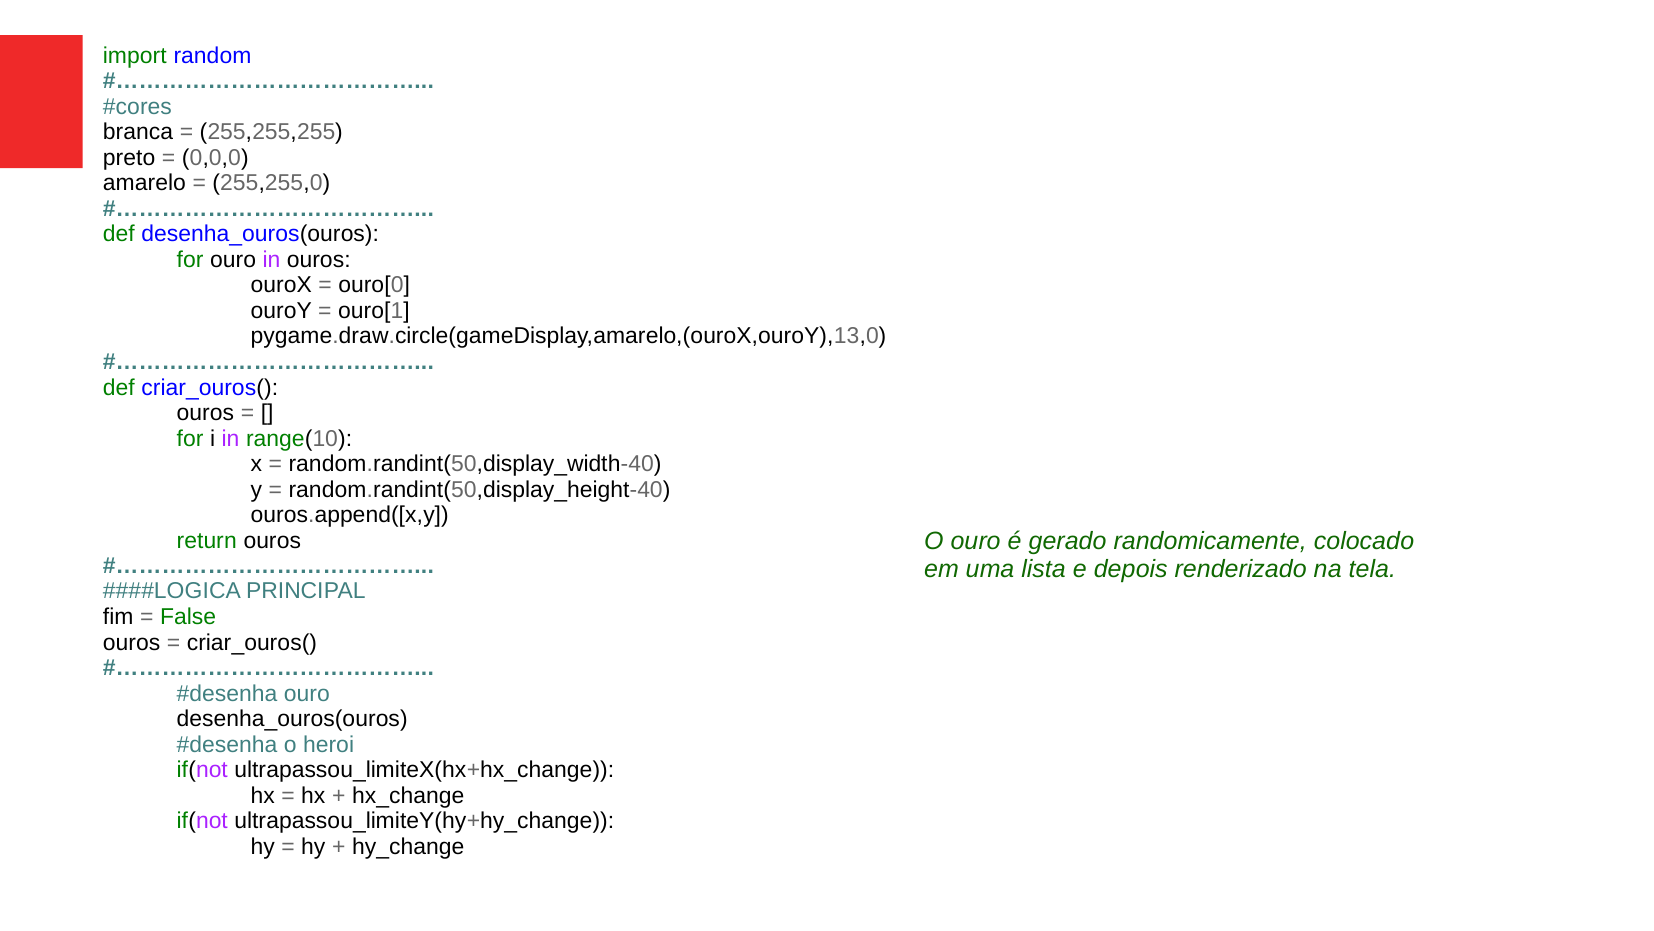

import random
#…………………………………...
#cores
branca = (255,255,255)
preto = (0,0,0)
amarelo = (255,255,0)
#…………………………………...
def desenha_ouros(ouros):
	for ouro in ouros:
		ouroX = ouro[0]
		ouroY = ouro[1]
		pygame.draw.circle(gameDisplay,amarelo,(ouroX,ouroY),13,0)
#…………………………………...
def criar_ouros():
	ouros = []
	for i in range(10):
		x = random.randint(50,display_width-40)
		y = random.randint(50,display_height-40)
		ouros.append([x,y])
	return ouros
#…………………………………...
####LOGICA PRINCIPAL
fim = False
ouros = criar_ouros()
#…………………………………...
	#desenha ouro
	desenha_ouros(ouros)
	#desenha o heroi
	if(not ultrapassou_limiteX(hx+hx_change)):
		hx = hx + hx_change
	if(not ultrapassou_limiteY(hy+hy_change)):
		hy = hy + hy_change
O ouro é gerado randomicamente, colocado em uma lista e depois renderizado na tela.